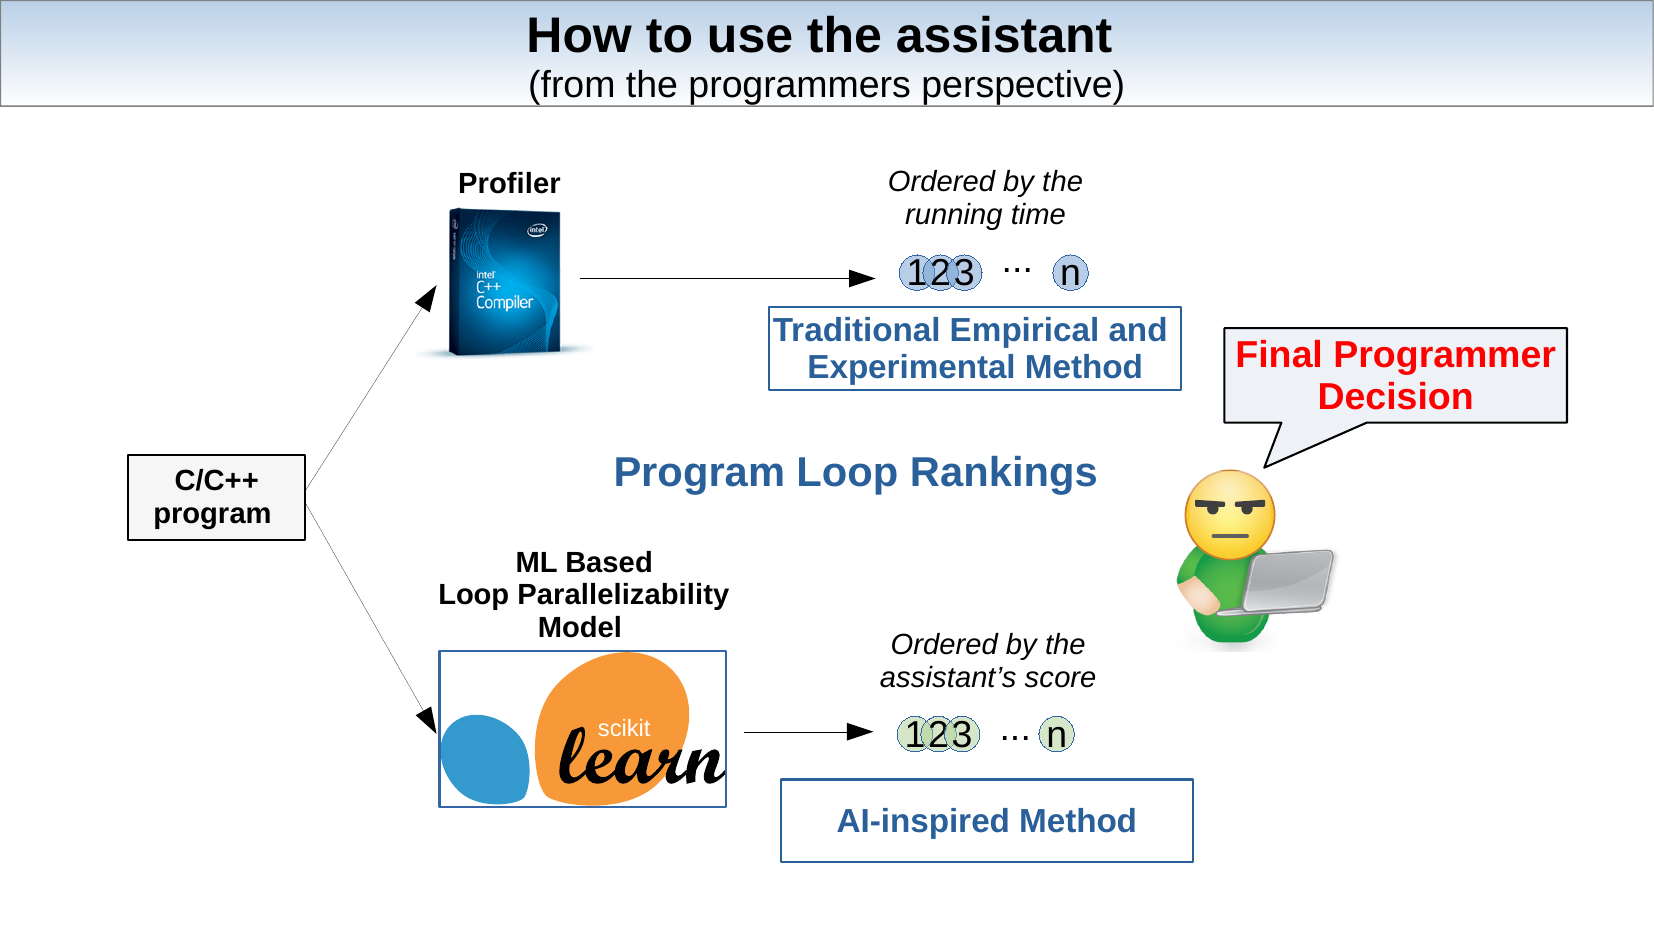

How to use the assistant
(from the programmers perspective)
Ordered by the running time
Profiler
...
1
2
3
n
Traditional Empirical and
Experimental Method
Final Programmer
Decision
Program Loop Rankings
C/C++
program
ML Based
Loop Parallelizability Model
Ordered by the assistant’s score
...
1
2
3
n
AI-inspired Method